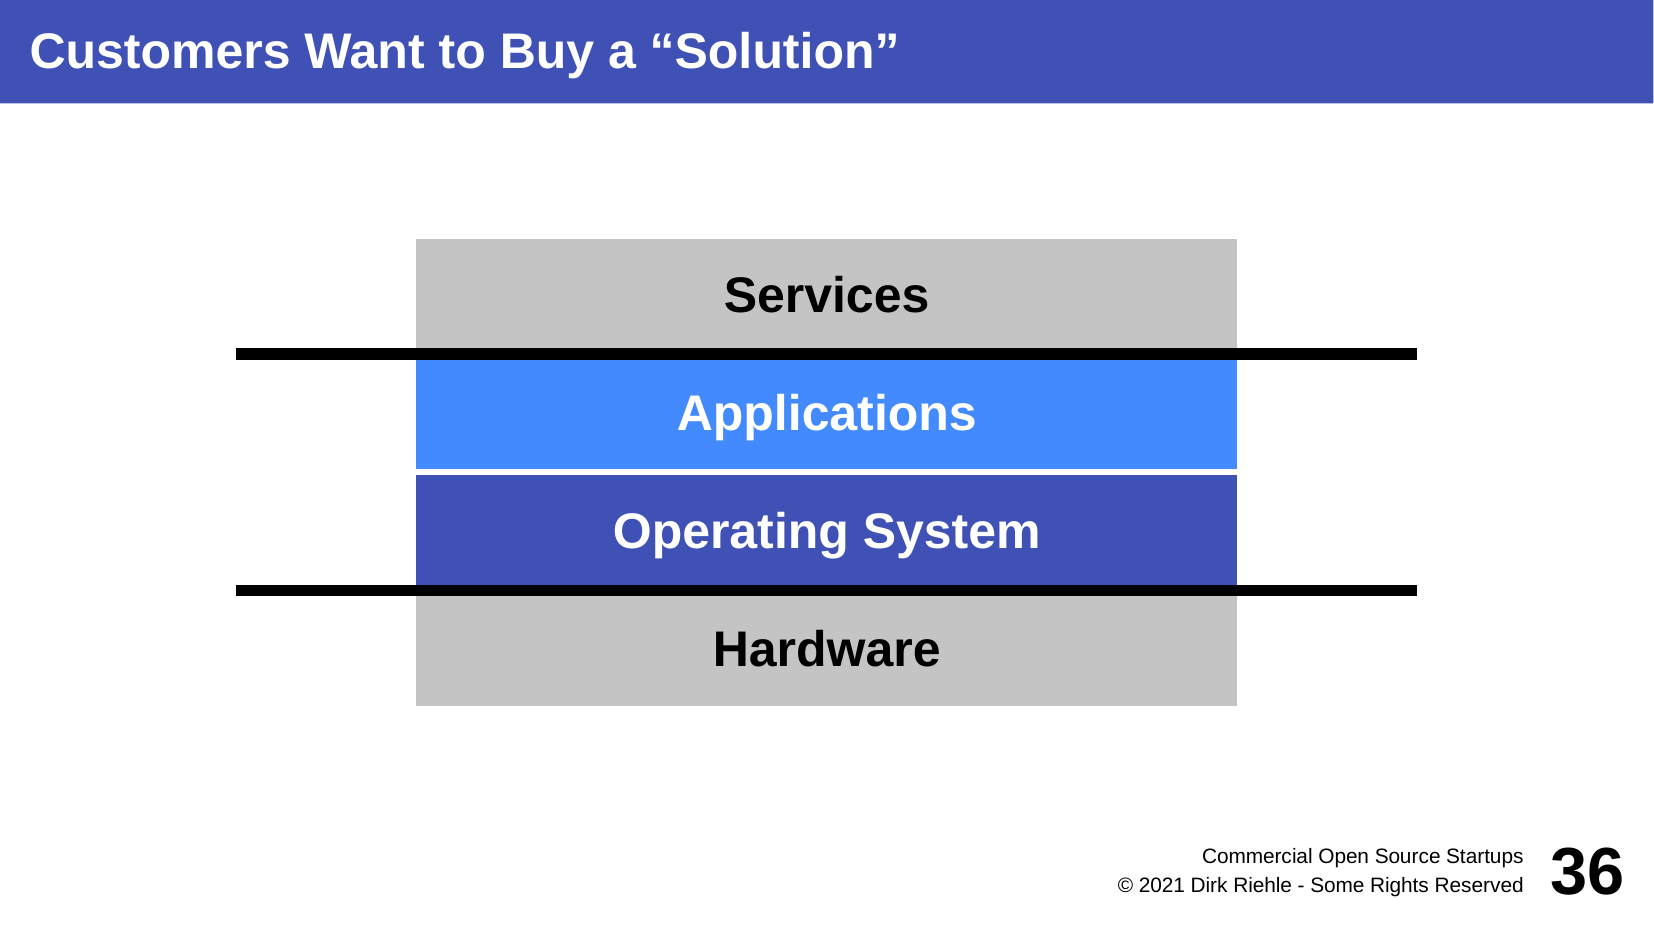

# Customers Want to Buy a “Solution”
Services
Applications
Operating System
Hardware
Commercial Open Source Startups
36
© 2021 Dirk Riehle - Some Rights Reserved